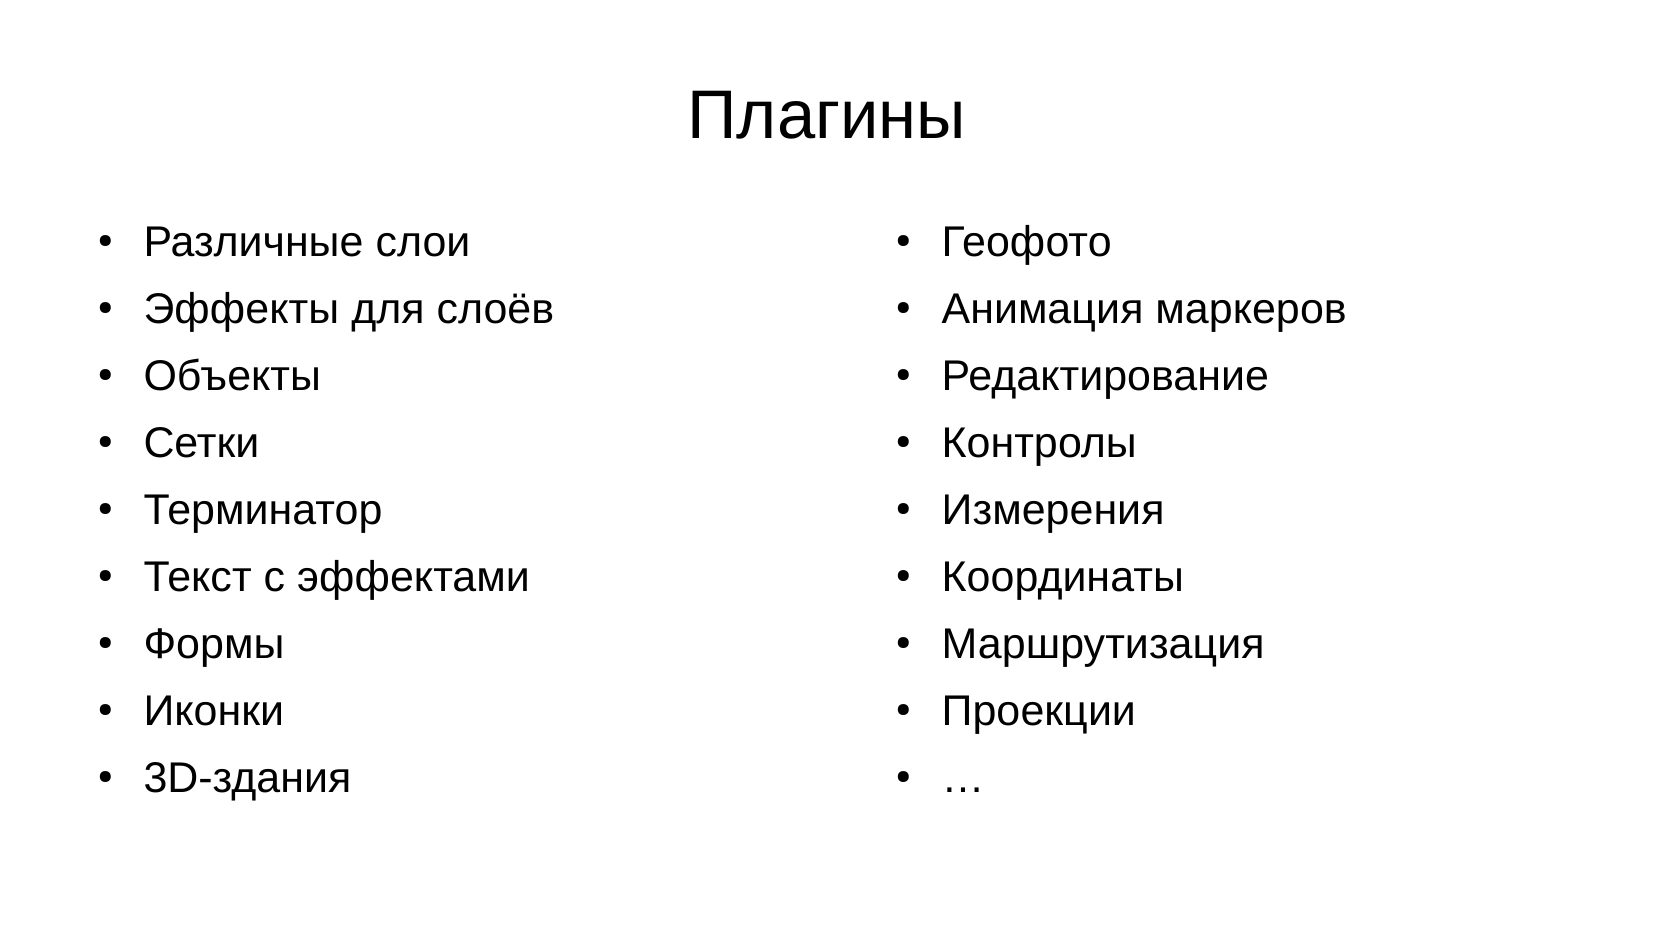

# Плагины
Различные слои
Эффекты для слоёв
Объекты
Сетки
Терминатор
Текст с эффектами
Формы
Иконки
3D-здания
Геофото
Анимация маркеров
Редактирование
Контролы
Измерения
Координаты
Маршрутизация
Проекции
…